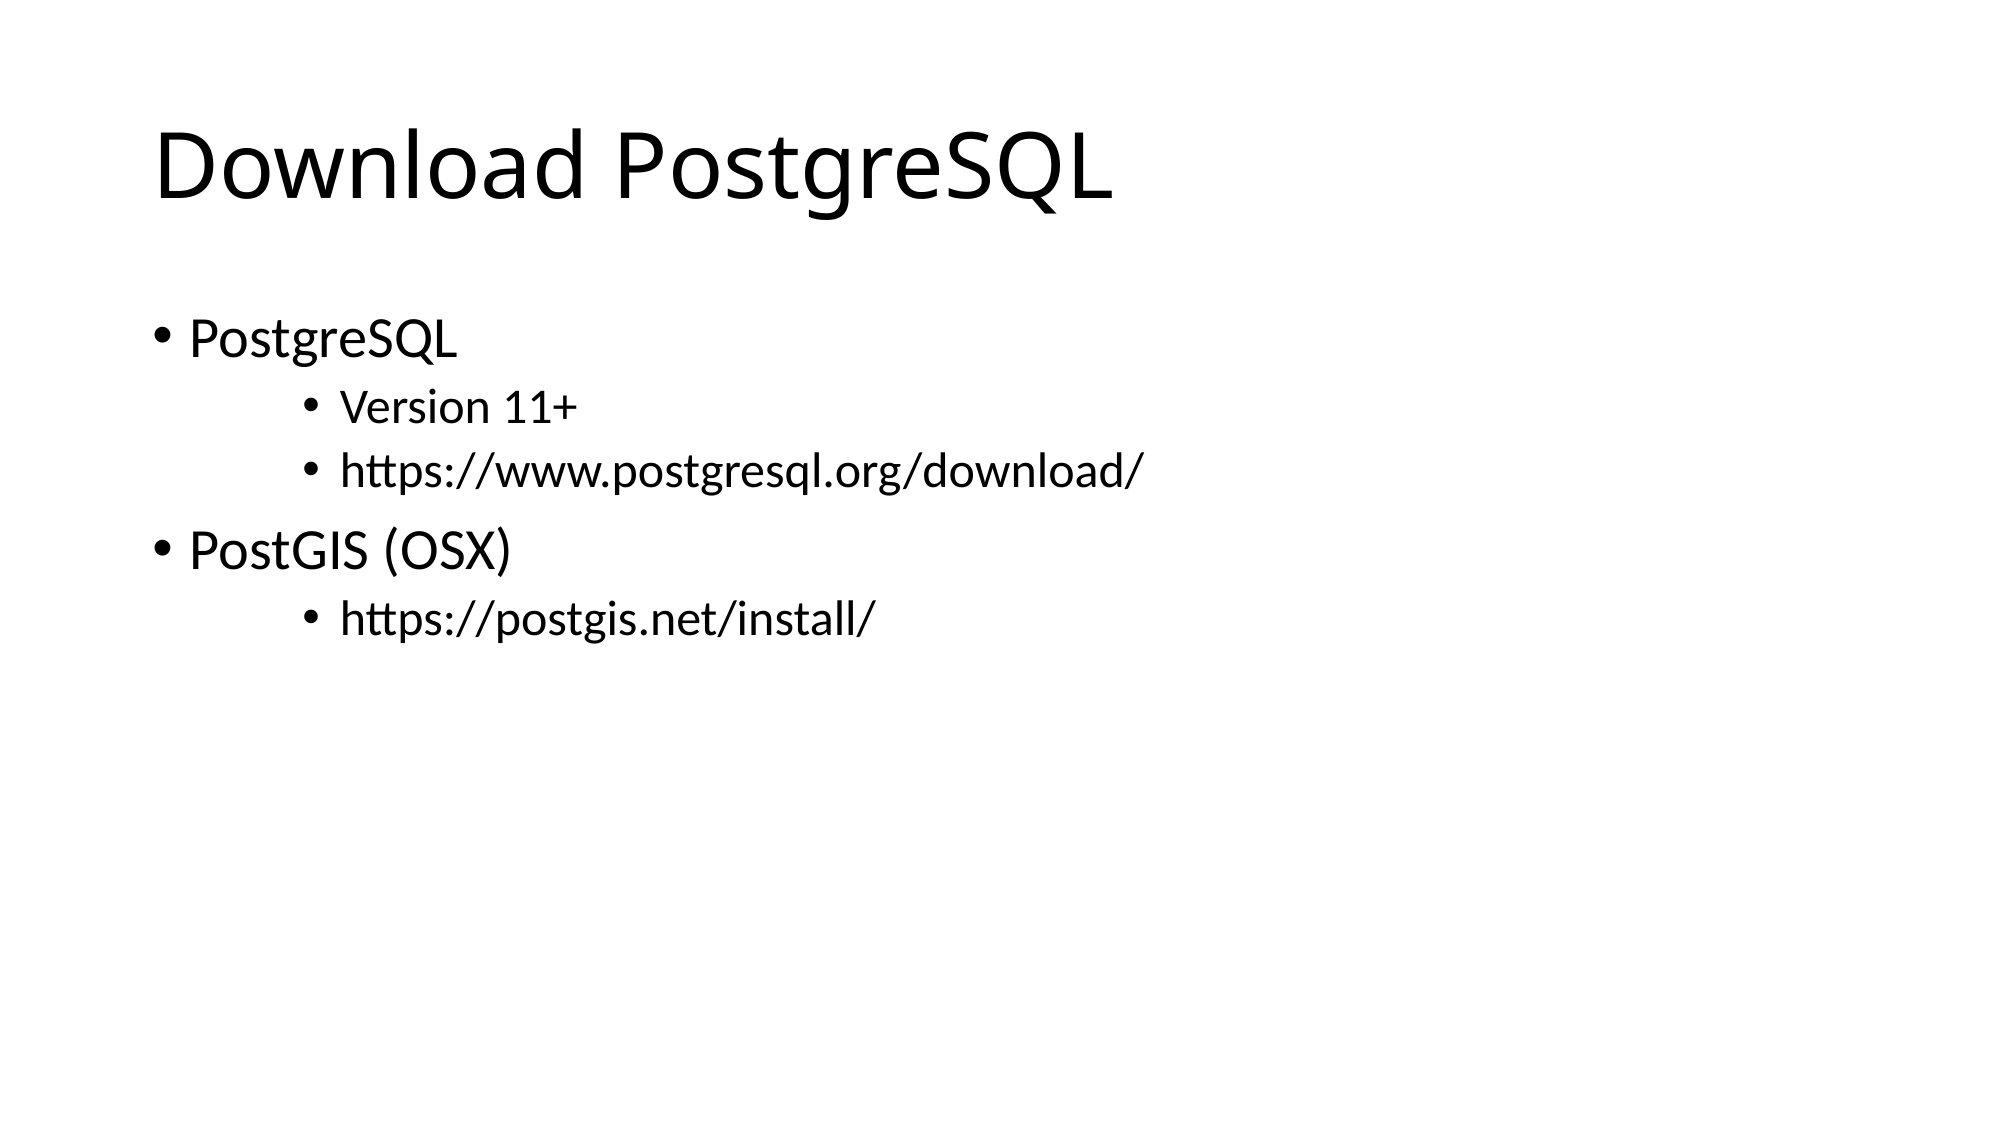

# Download PostgreSQL
PostgreSQL
Version 11+
https://www.postgresql.org/download/
PostGIS (OSX)
https://postgis.net/install/